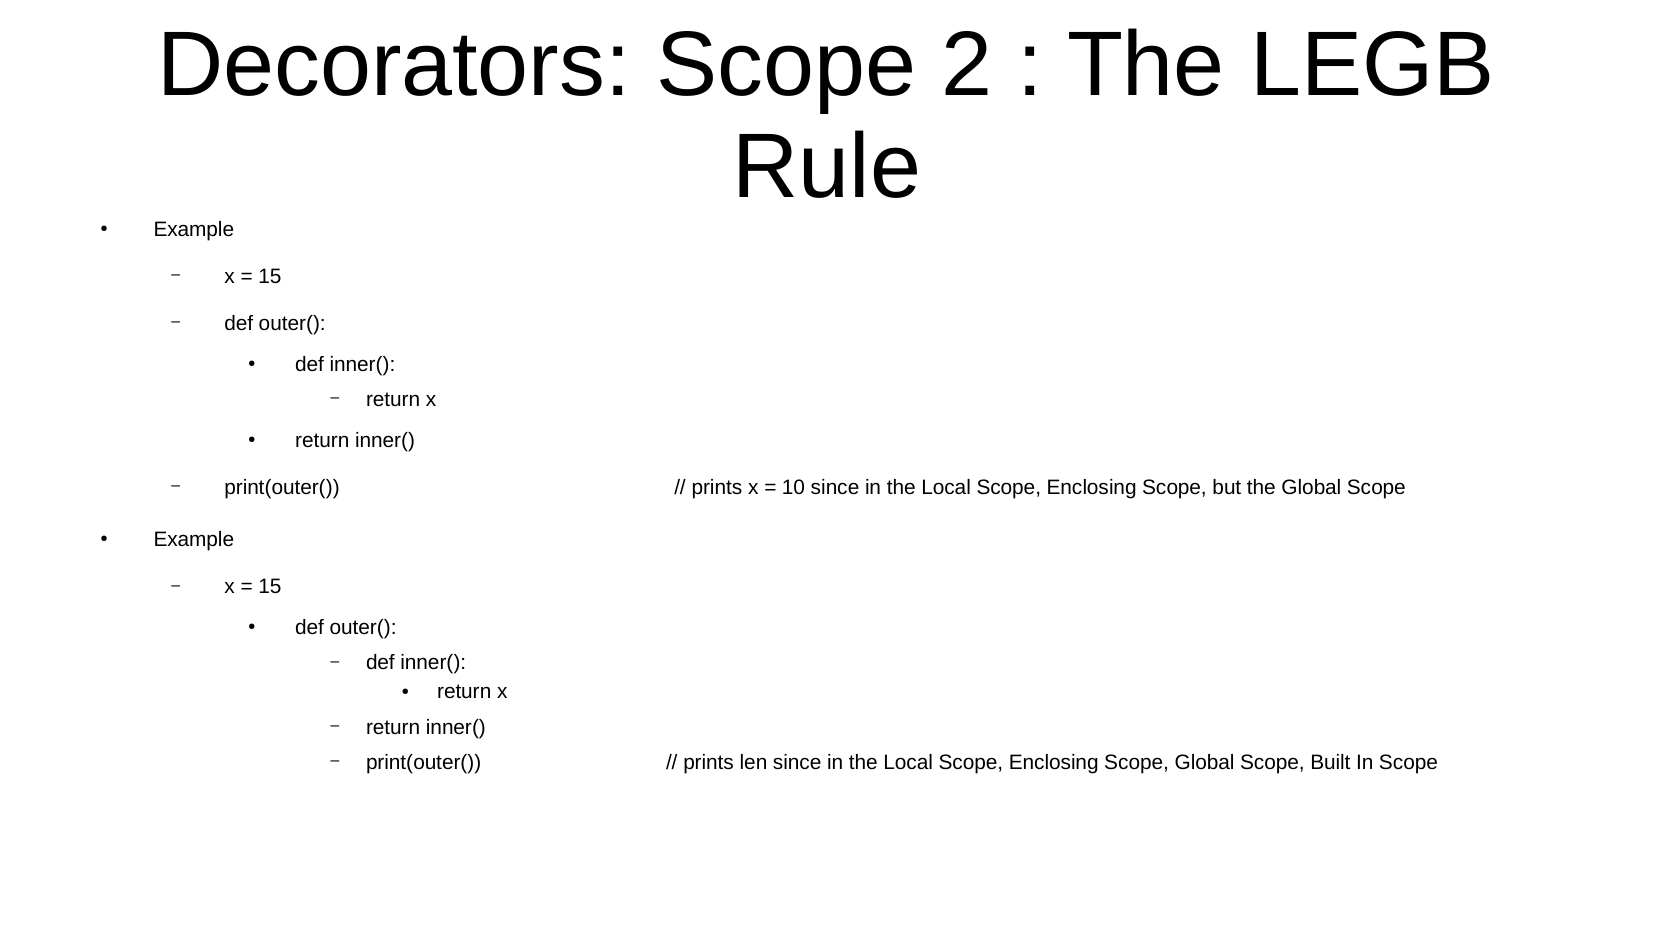

# Decorators: Scope 2 : The LEGB Rule
Example
x = 15
def outer():
def inner():
return x
return inner()
print(outer())					// prints x = 10 since in the Local Scope, Enclosing Scope, but the Global Scope
Example
x = 15
def outer():
def inner():
return x
return inner()
print(outer())			// prints len since in the Local Scope, Enclosing Scope, Global Scope, Built In Scope